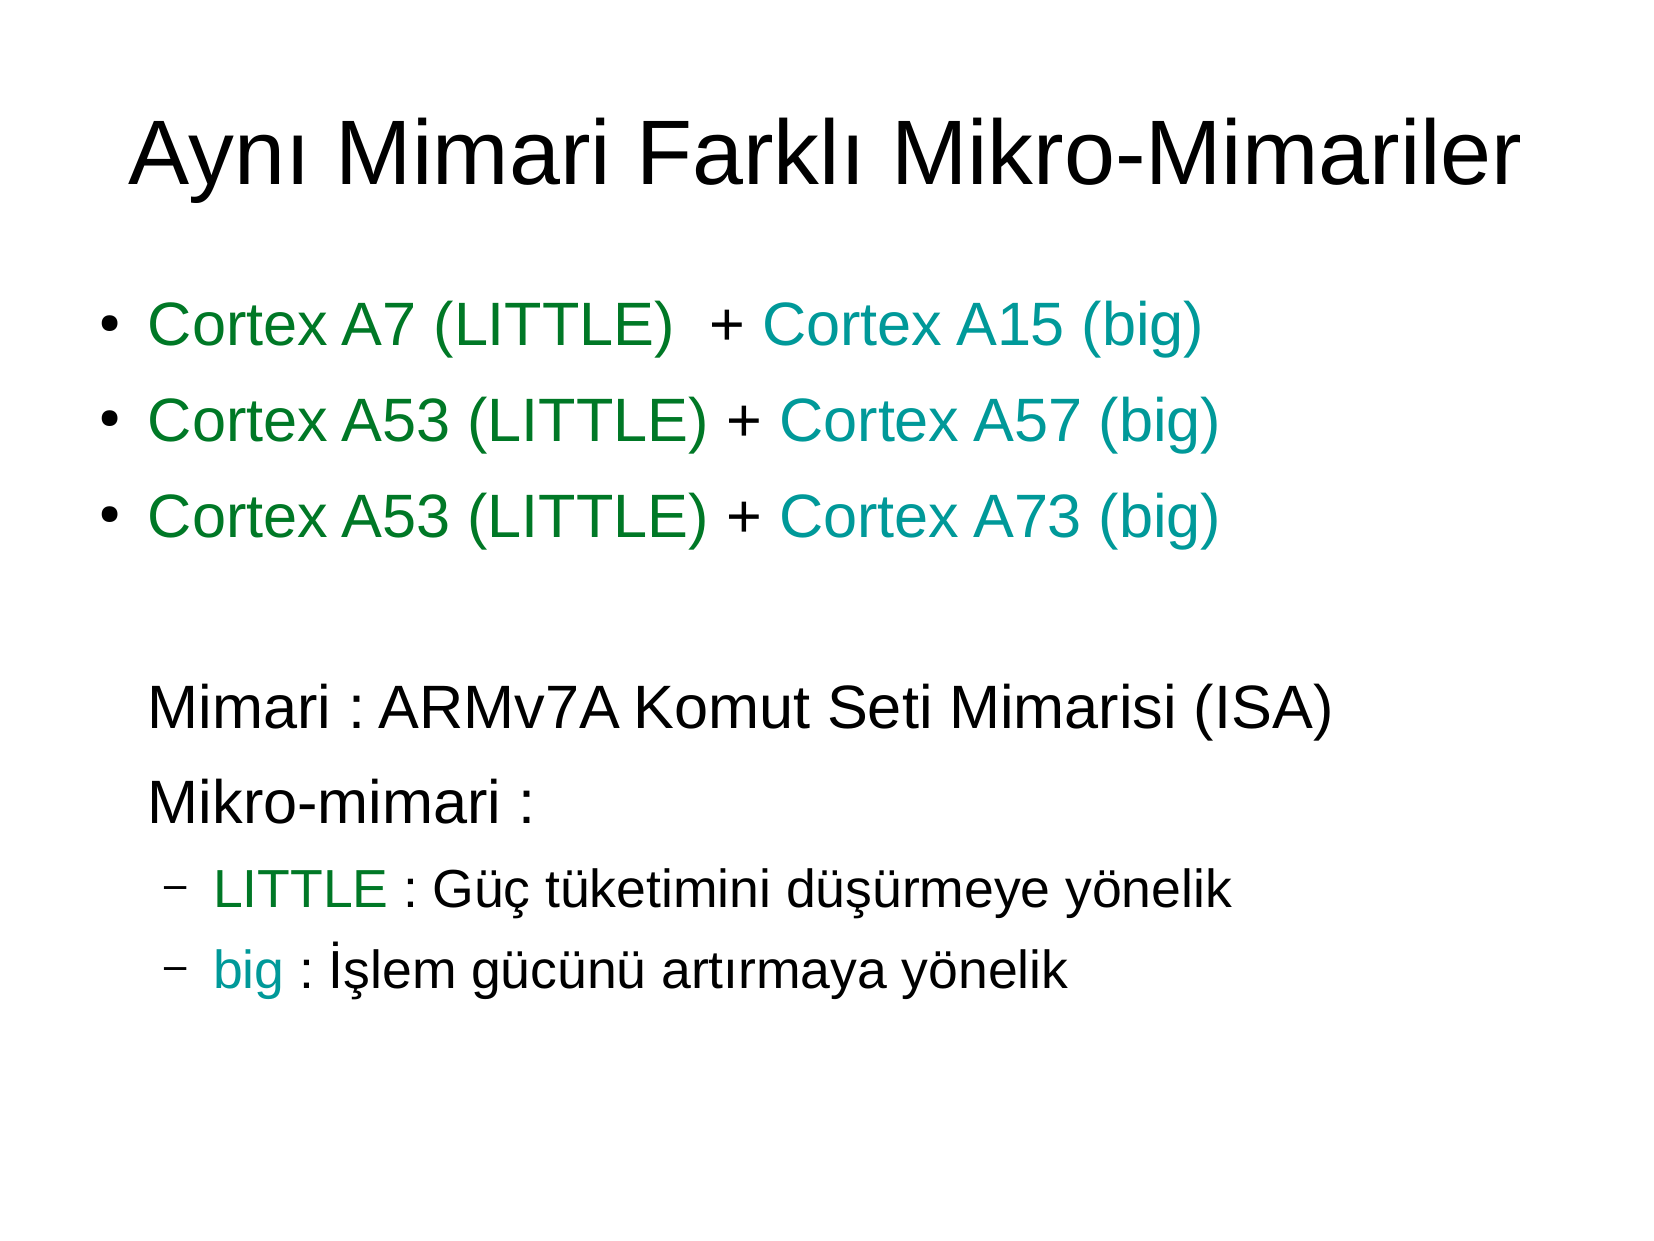

# Aynı Mimari Farklı Mikro-Mimariler
Cortex A7 (LITTLE) + Cortex A15 (big)
Cortex A53 (LITTLE) + Cortex A57 (big)
Cortex A53 (LITTLE) + Cortex A73 (big)
Mimari : ARMv7A Komut Seti Mimarisi (ISA)
Mikro-mimari :
LITTLE : Güç tüketimini düşürmeye yönelik
big : İşlem gücünü artırmaya yönelik